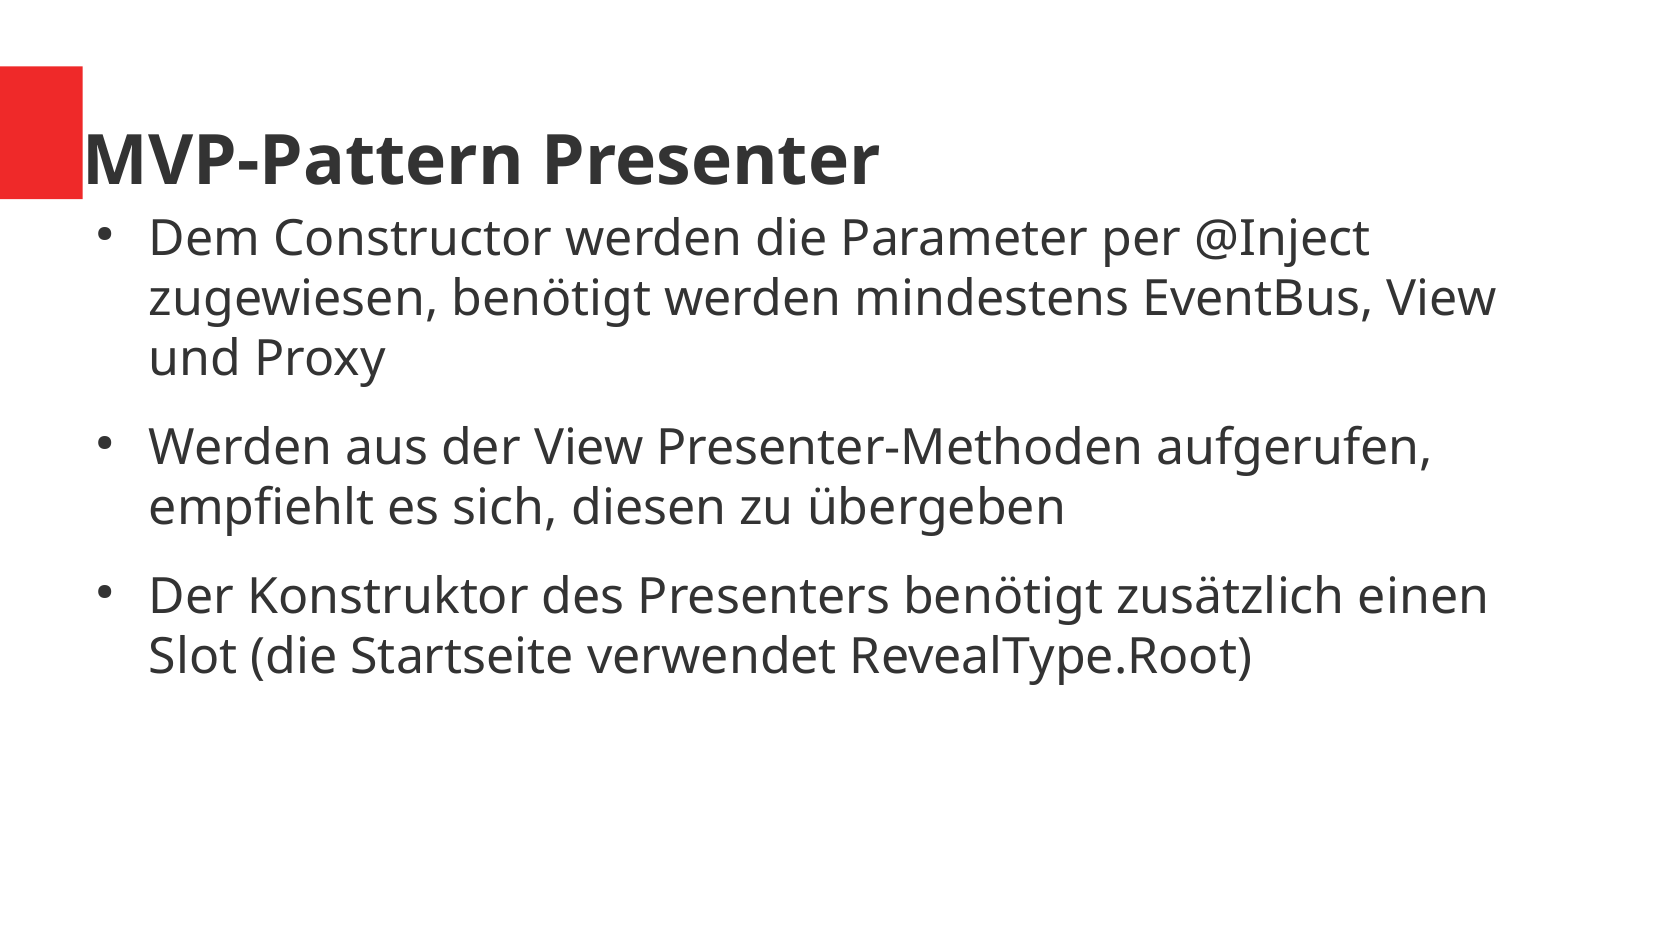

# MVP-Pattern Presenter
Dem Constructor werden die Parameter per @Inject zugewiesen, benötigt werden mindestens EventBus, View und Proxy
Werden aus der View Presenter-Methoden aufgerufen, empfiehlt es sich, diesen zu übergeben
Der Konstruktor des Presenters benötigt zusätzlich einen Slot (die Startseite verwendet RevealType.Root)